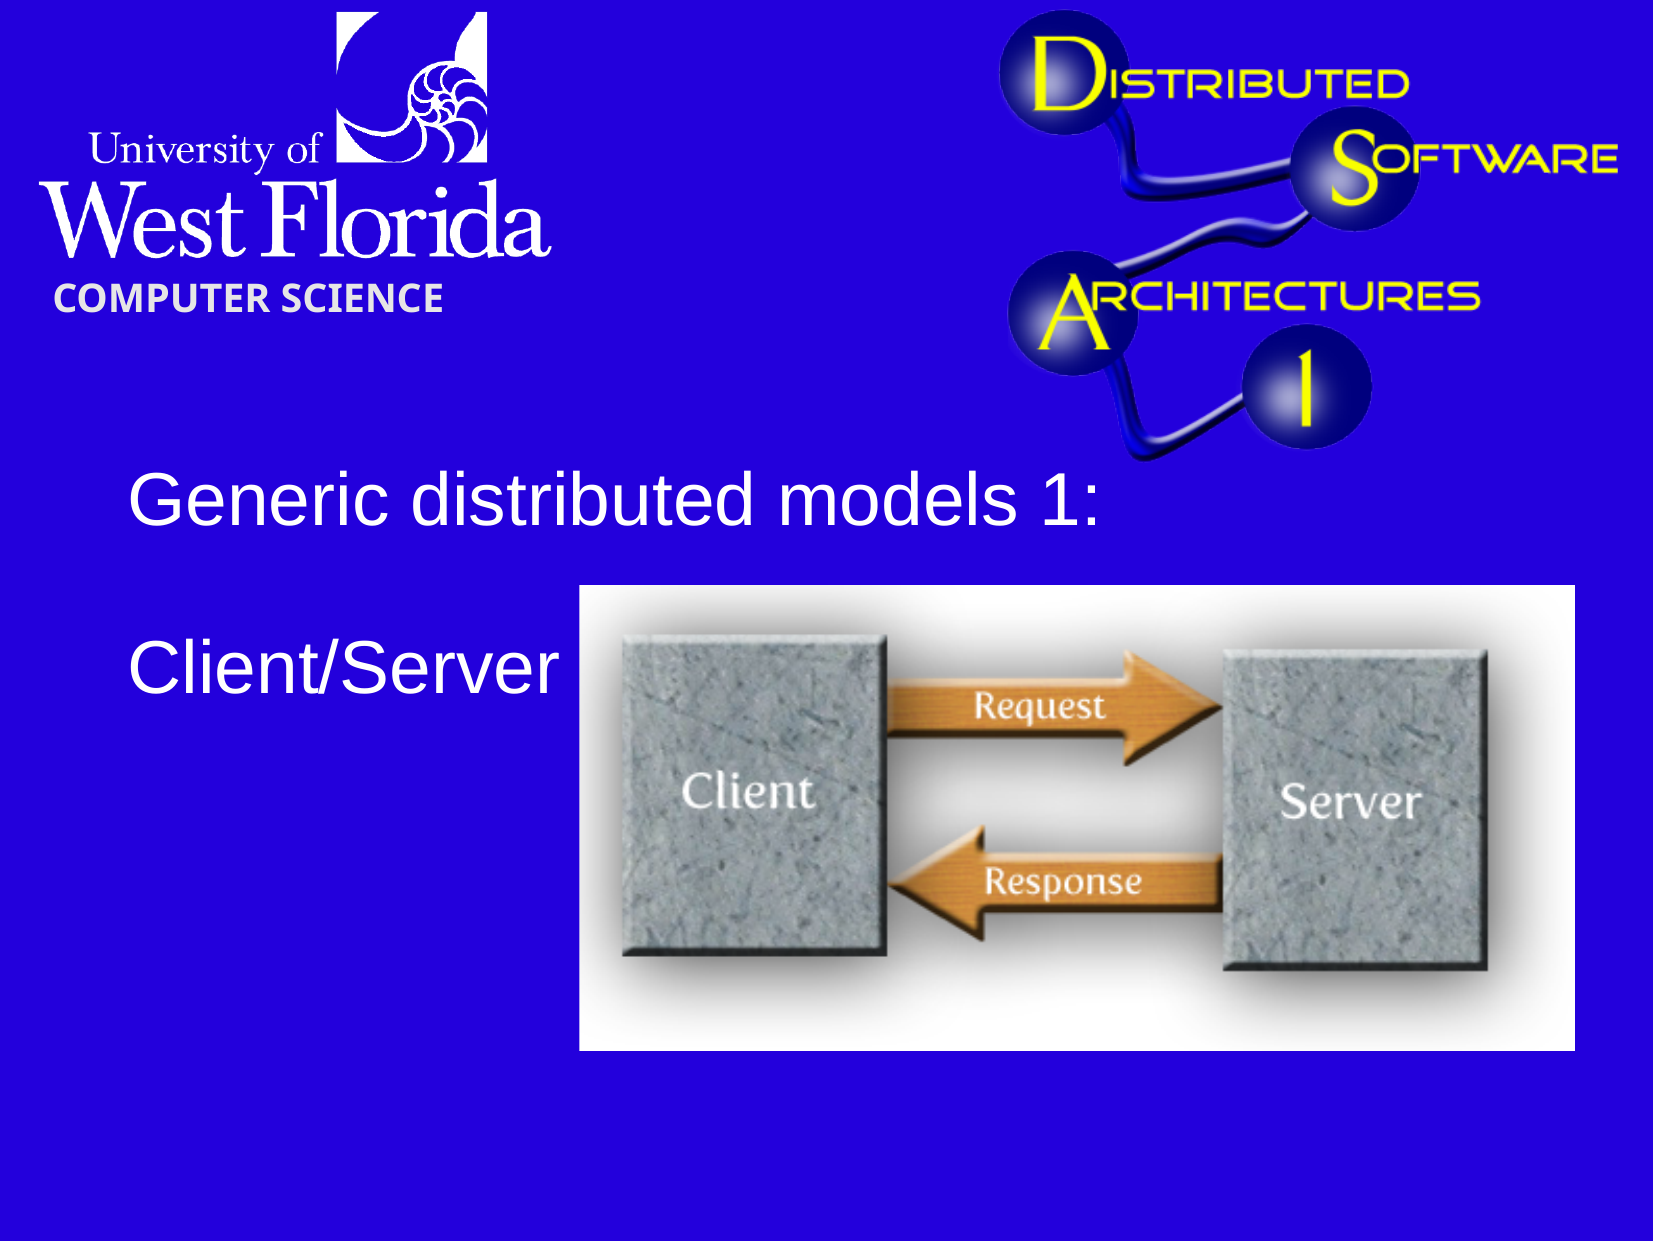

COMPUTER SCIENCE
Generic distributed models 1:
Client/Server